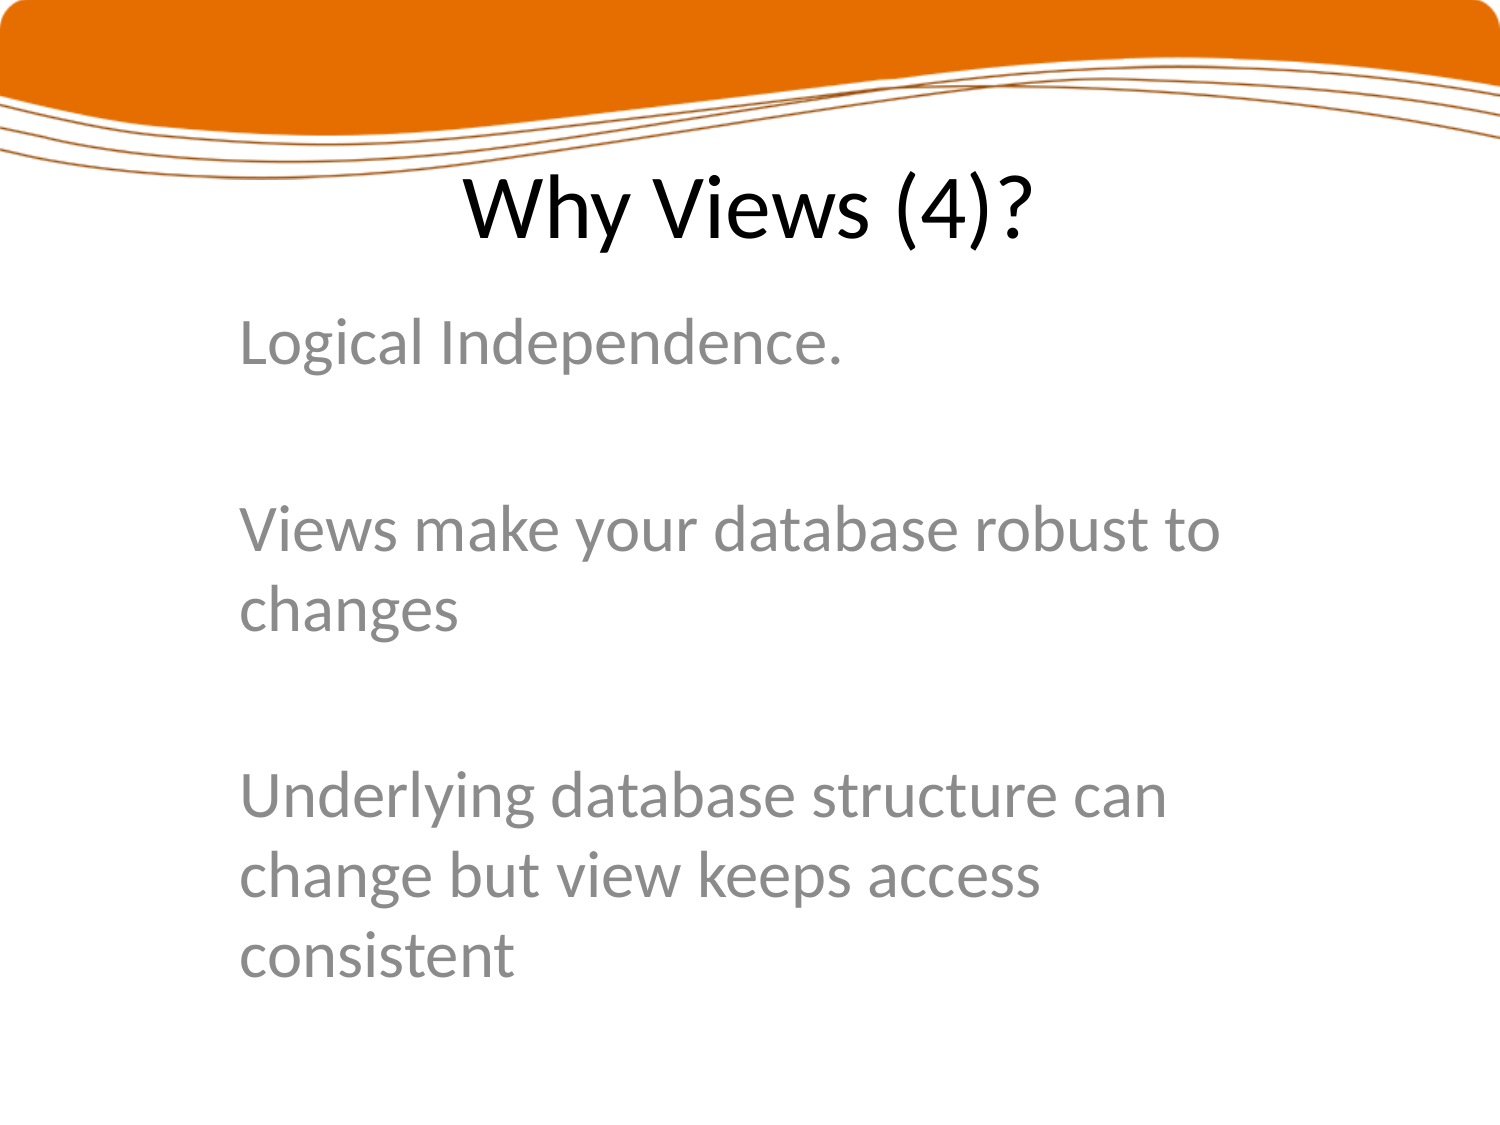

Why Views (4)?
Logical Independence.
Views make your database robust to changes
Underlying database structure can change but view keeps access consistent